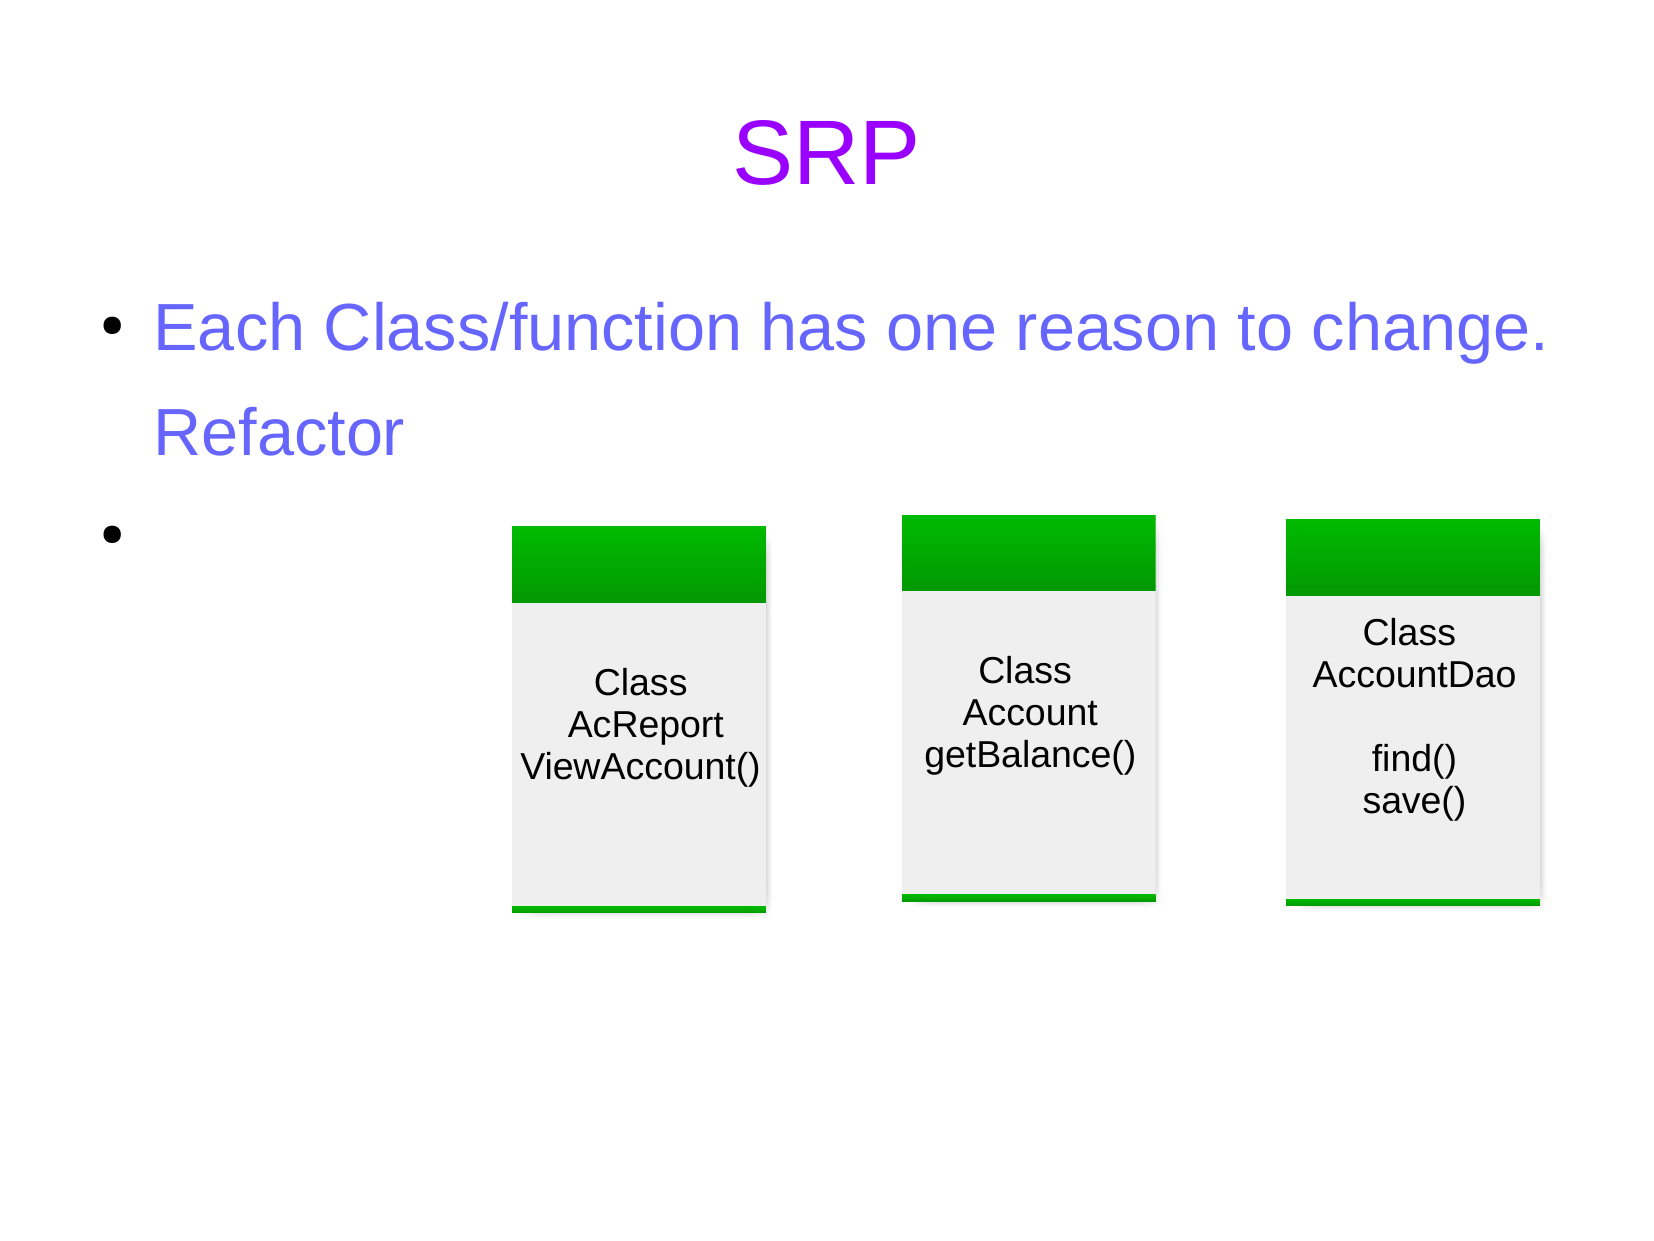

# SRP
Each Class/function has one reason to change.
Refactor
Class
Account
getBalance()
Class
AccountDao
find()
save()
Class
 AcReport
ViewAccount()